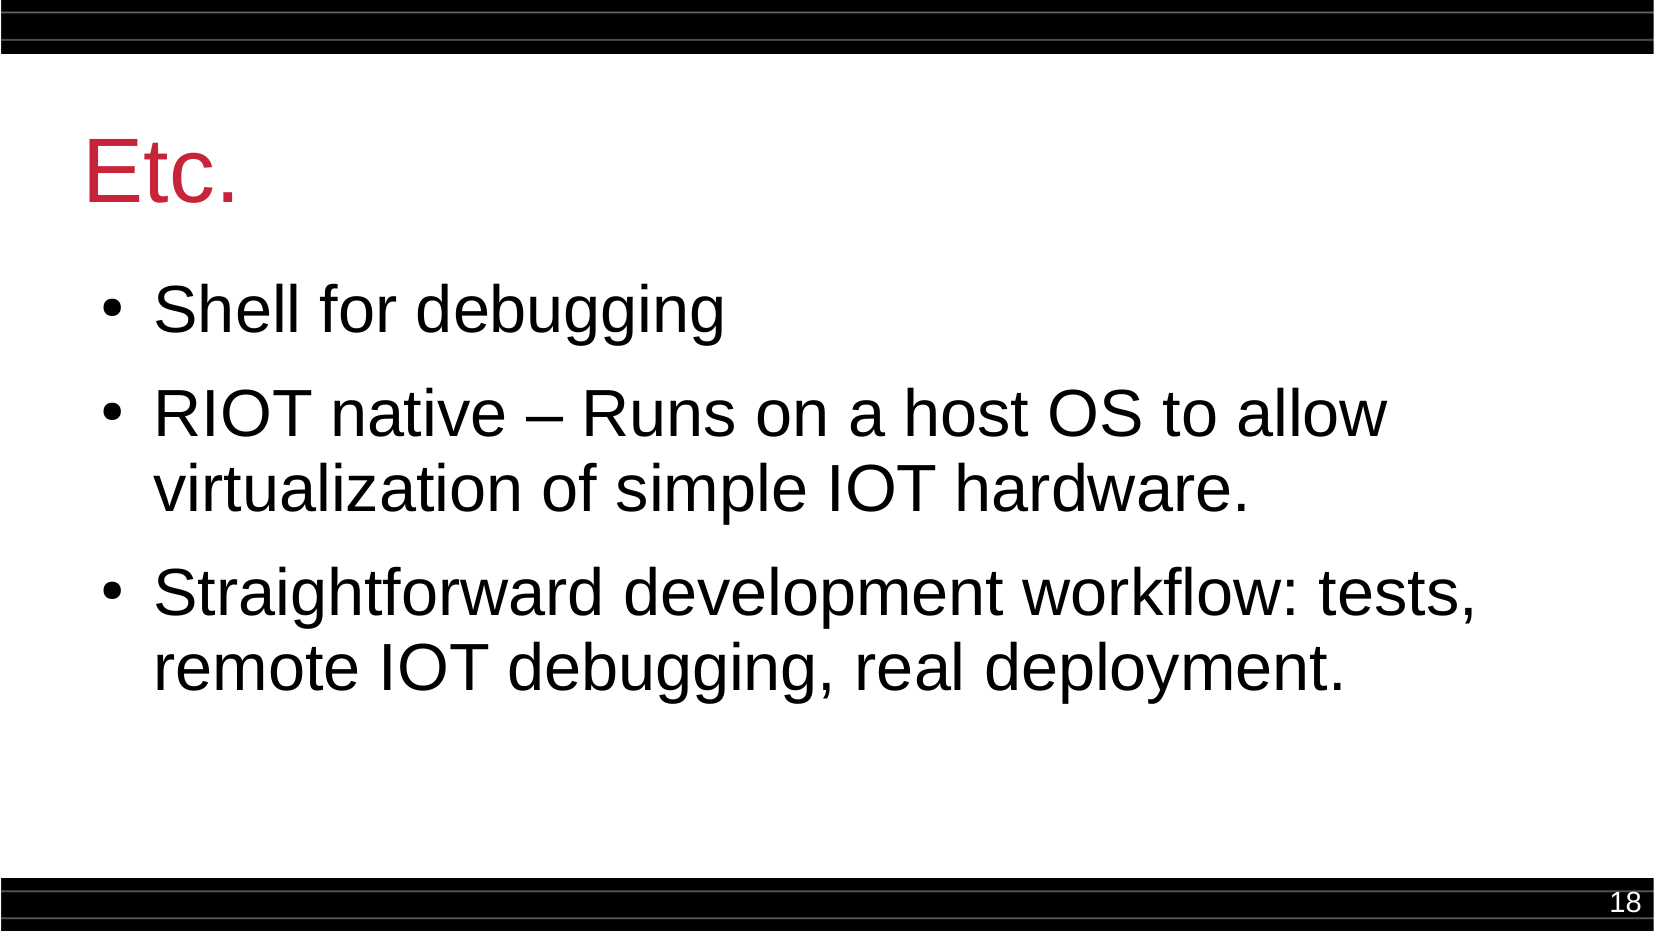

# Etc.
Shell for debugging
RIOT native – Runs on a host OS to allow virtualization of simple IOT hardware.
Straightforward development workflow: tests, remote IOT debugging, real deployment.